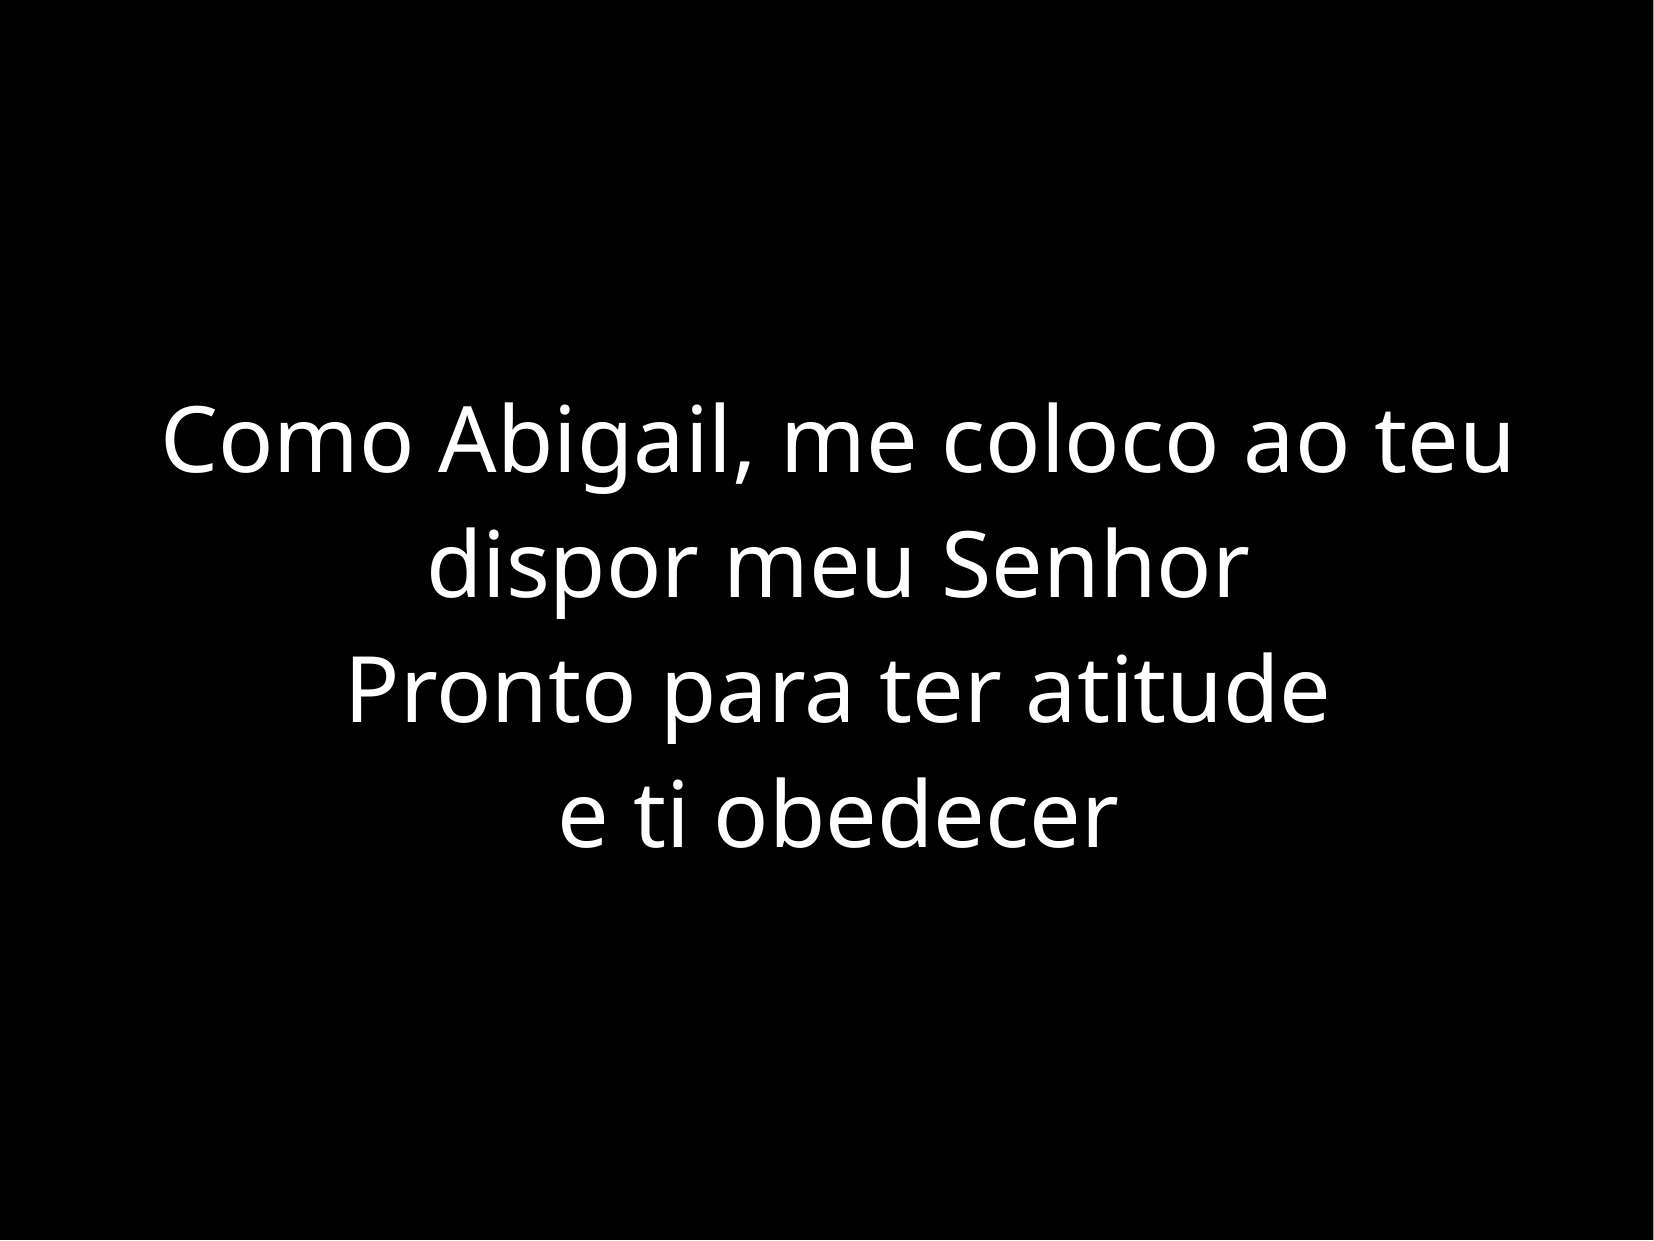

# Como Abigail, me coloco ao teu dispor meu Senhor Pronto para ter atitude e ti obedecer